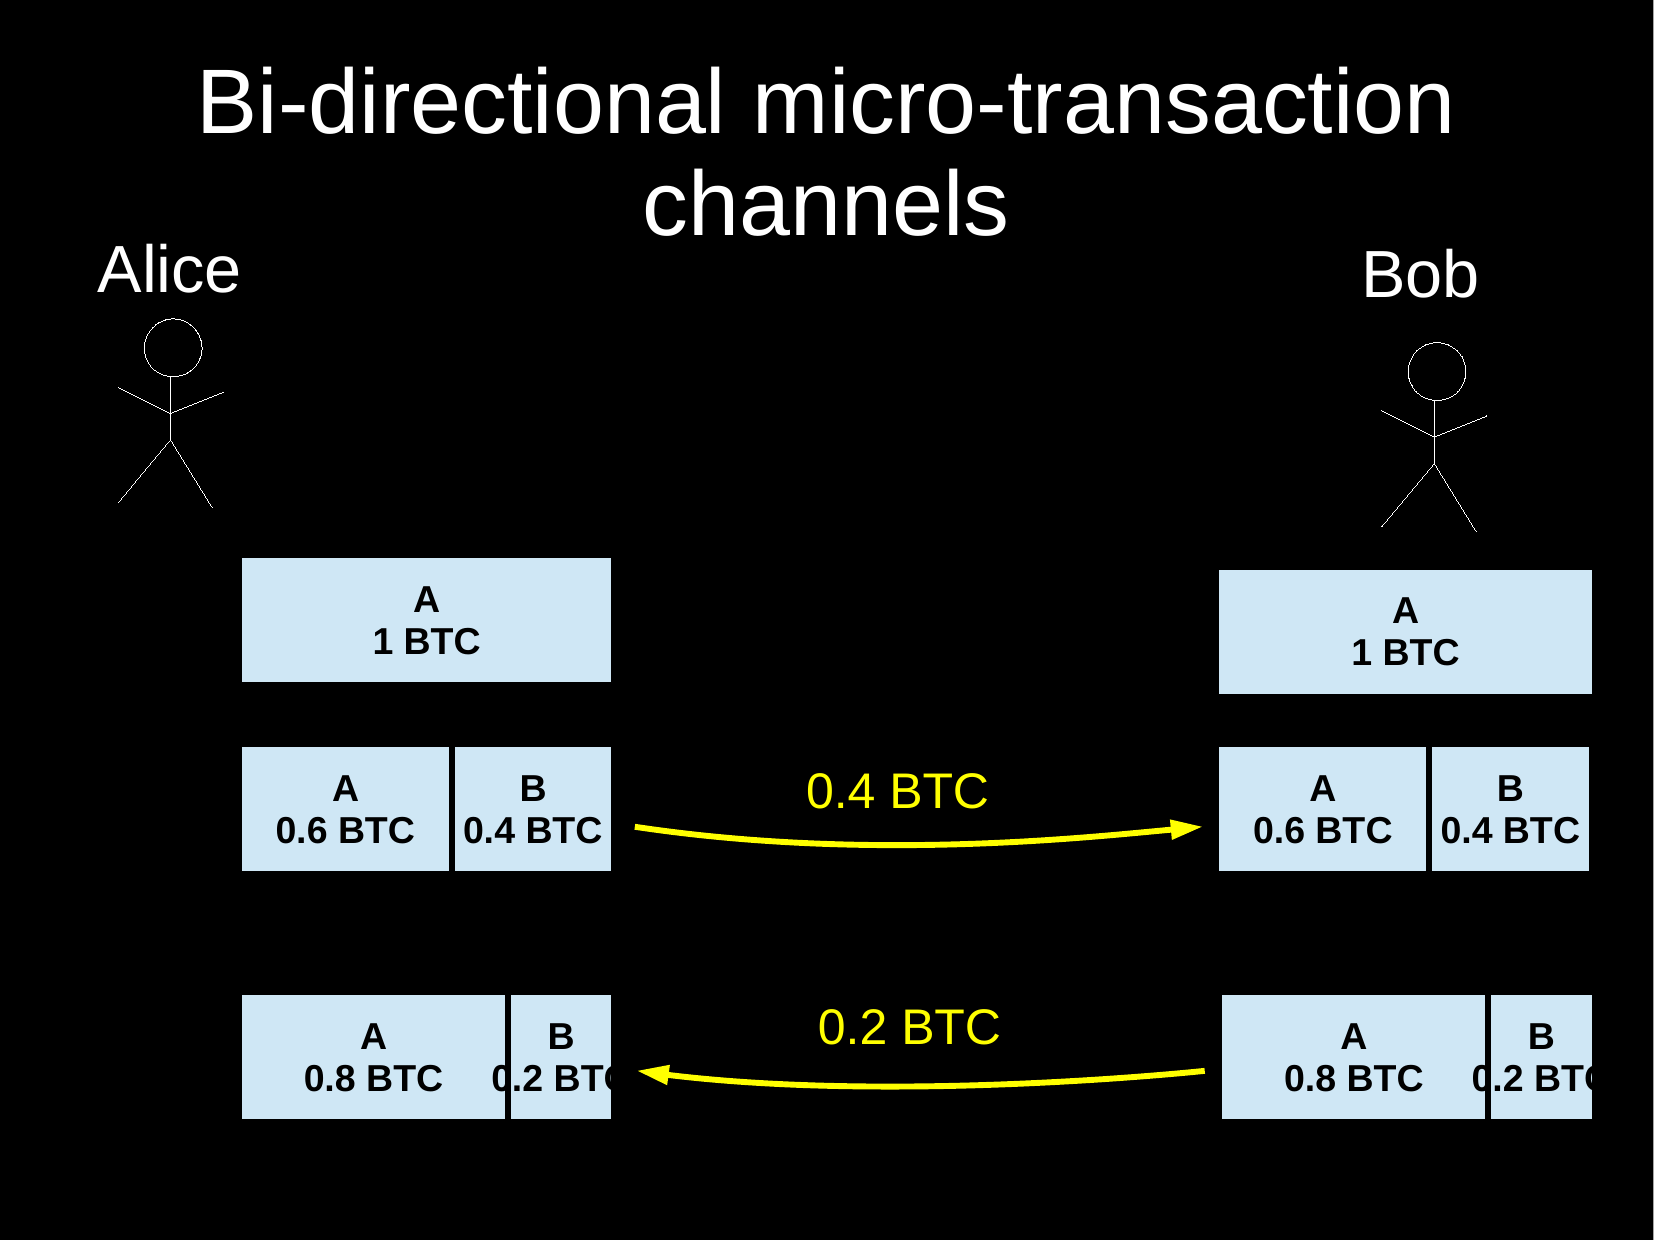

# Bi-directional micro-transaction channels
Alice
Bob
A
1 BTC
A
1 BTC
A
0.6 BTC
B
0.4 BTC
A
0.6 BTC
B
0.4 BTC
0.4 BTC
A
0.8 BTC
B
0.2 BTC
0.2 BTC
A
0.8 BTC
B
0.2 BTC